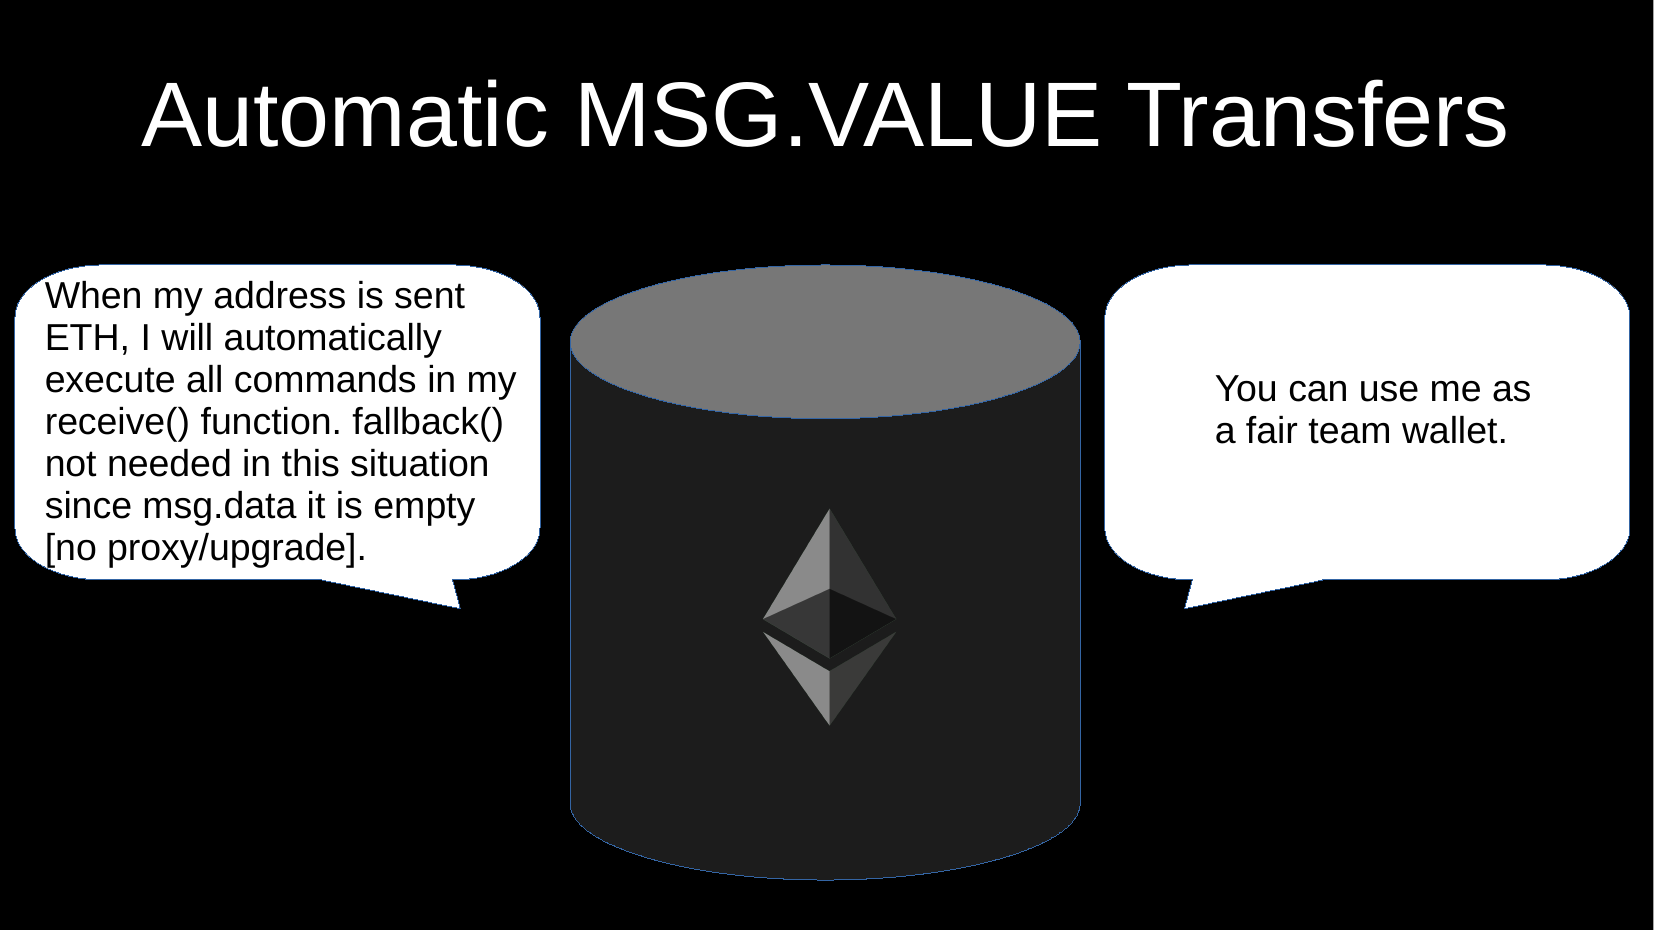

# Automatic MSG.VALUE Transfers
When my address is sent
ETH, I will automatically
execute all commands in my
receive() function. fallback()
not needed in this situation since msg.data it is empty
[no proxy/upgrade].
You can use me as
a fair team wallet.